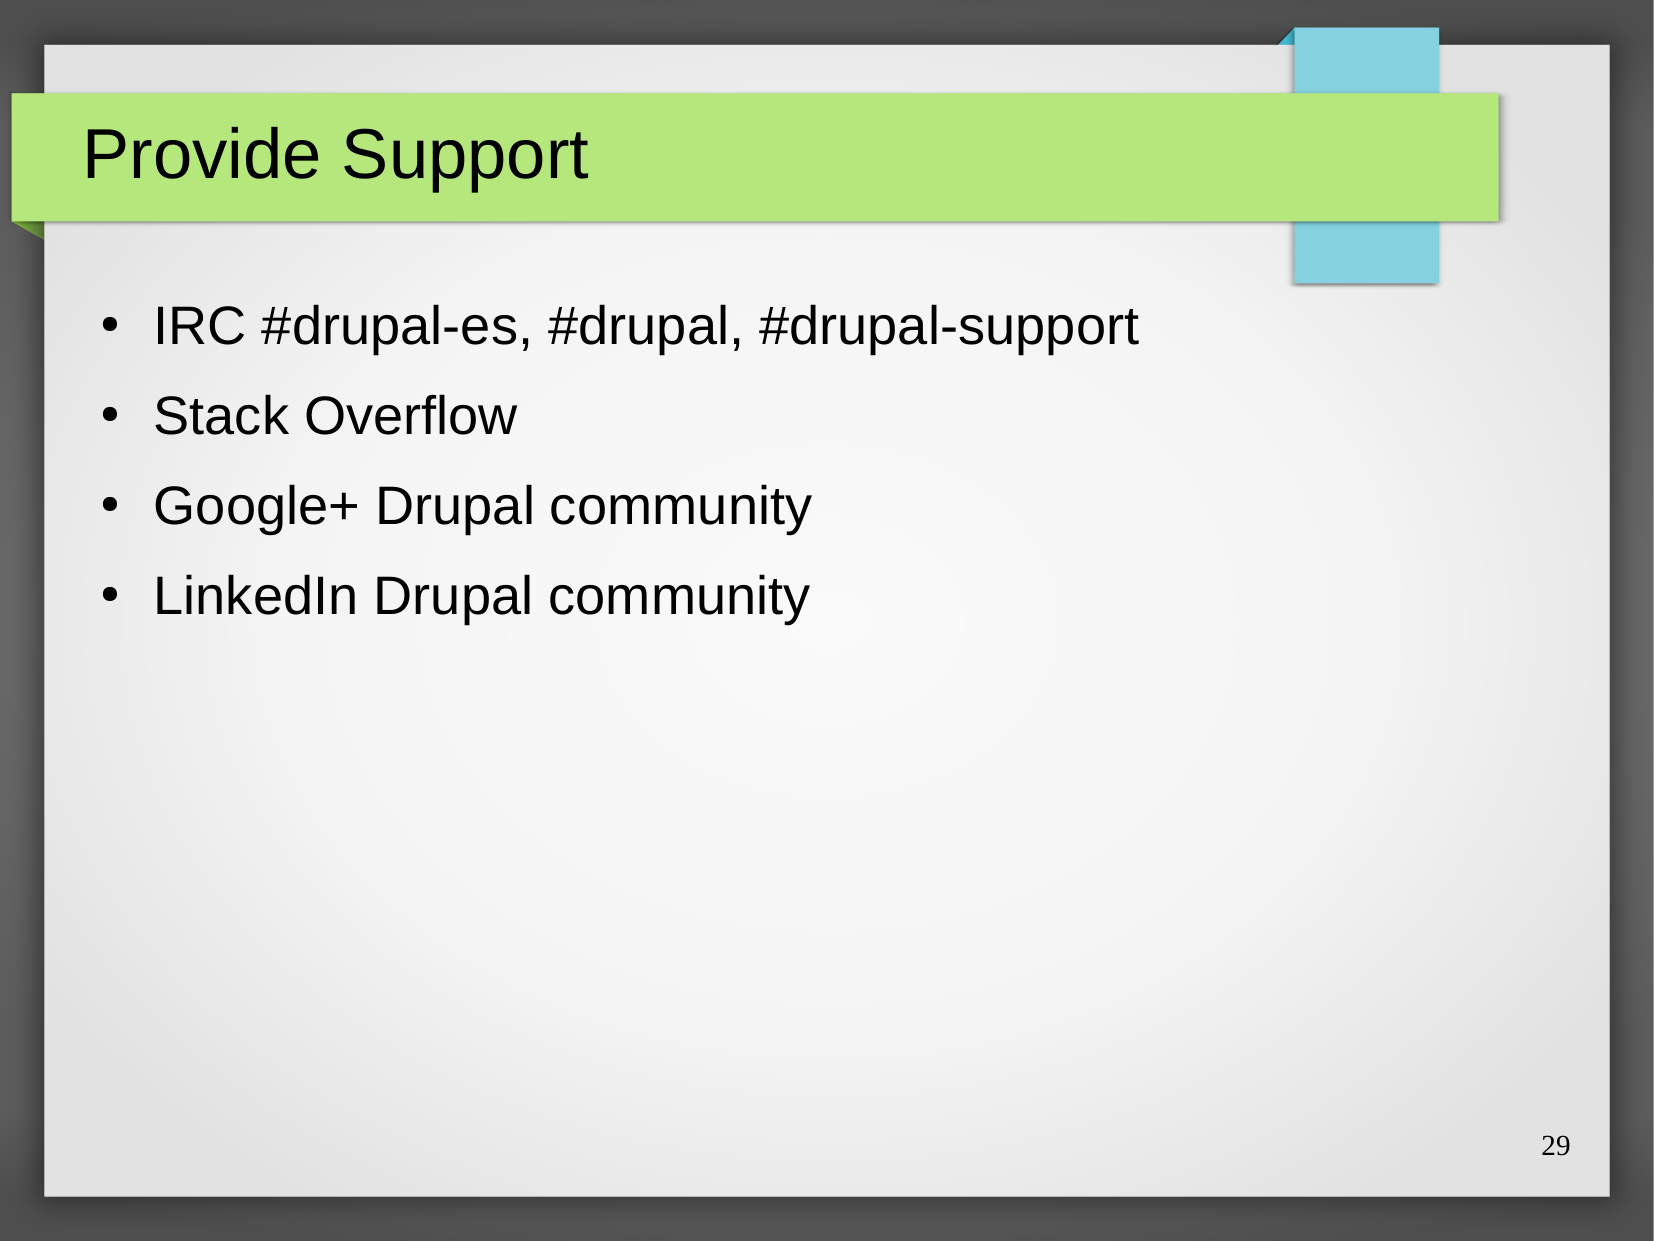

# Provide Support
IRC #drupal-es, #drupal, #drupal-support
Stack Overflow
Google+ Drupal community
LinkedIn Drupal community
29